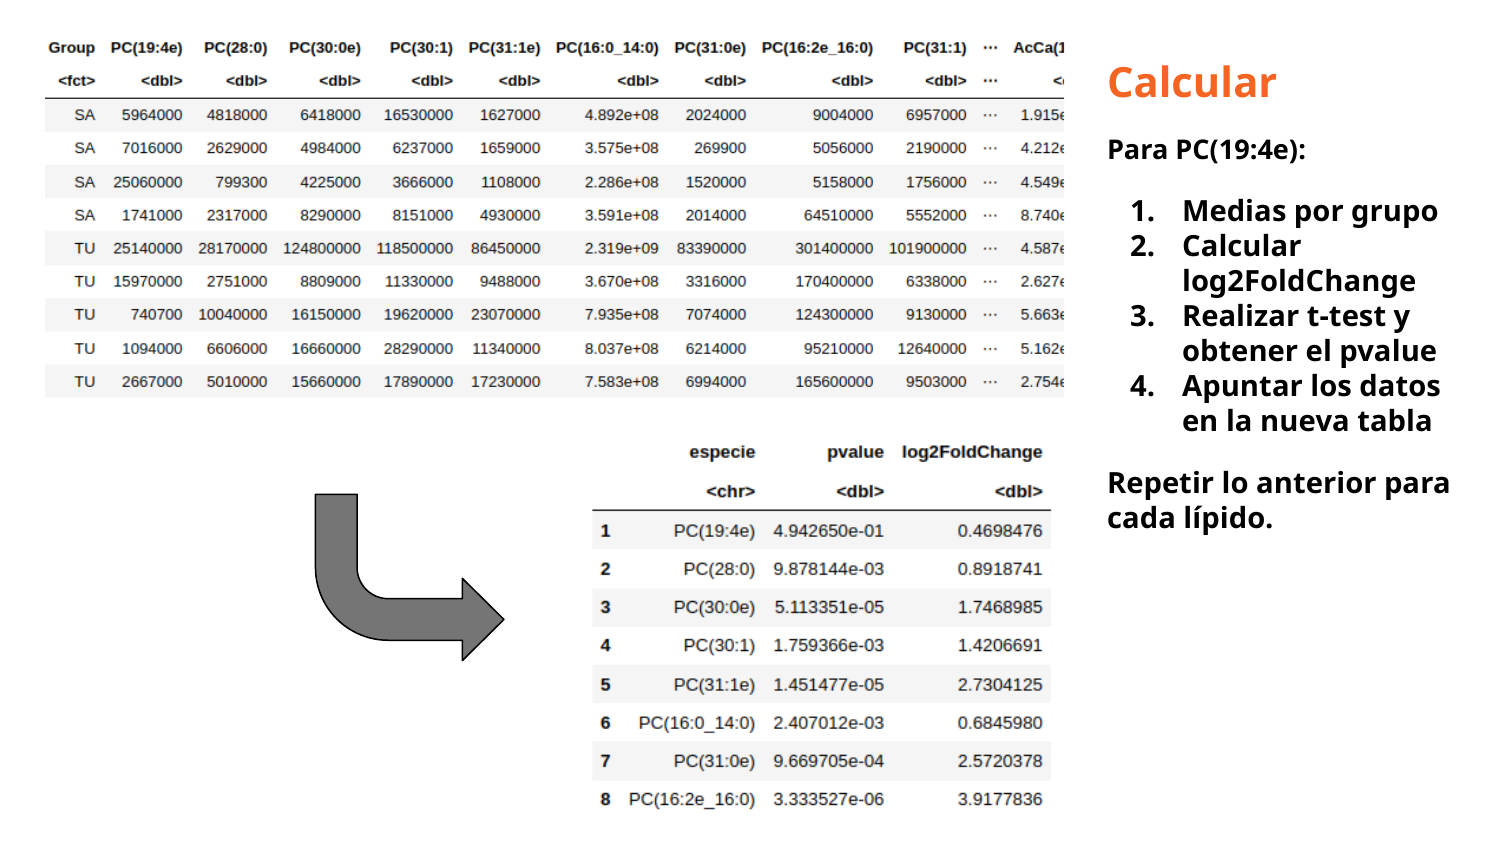

Calcular
Para PC(19:4e):
Medias por grupo
Calcular log2FoldChange
Realizar t-test y obtener el pvalue
Apuntar los datos en la nueva tabla
Repetir lo anterior para cada lípido.